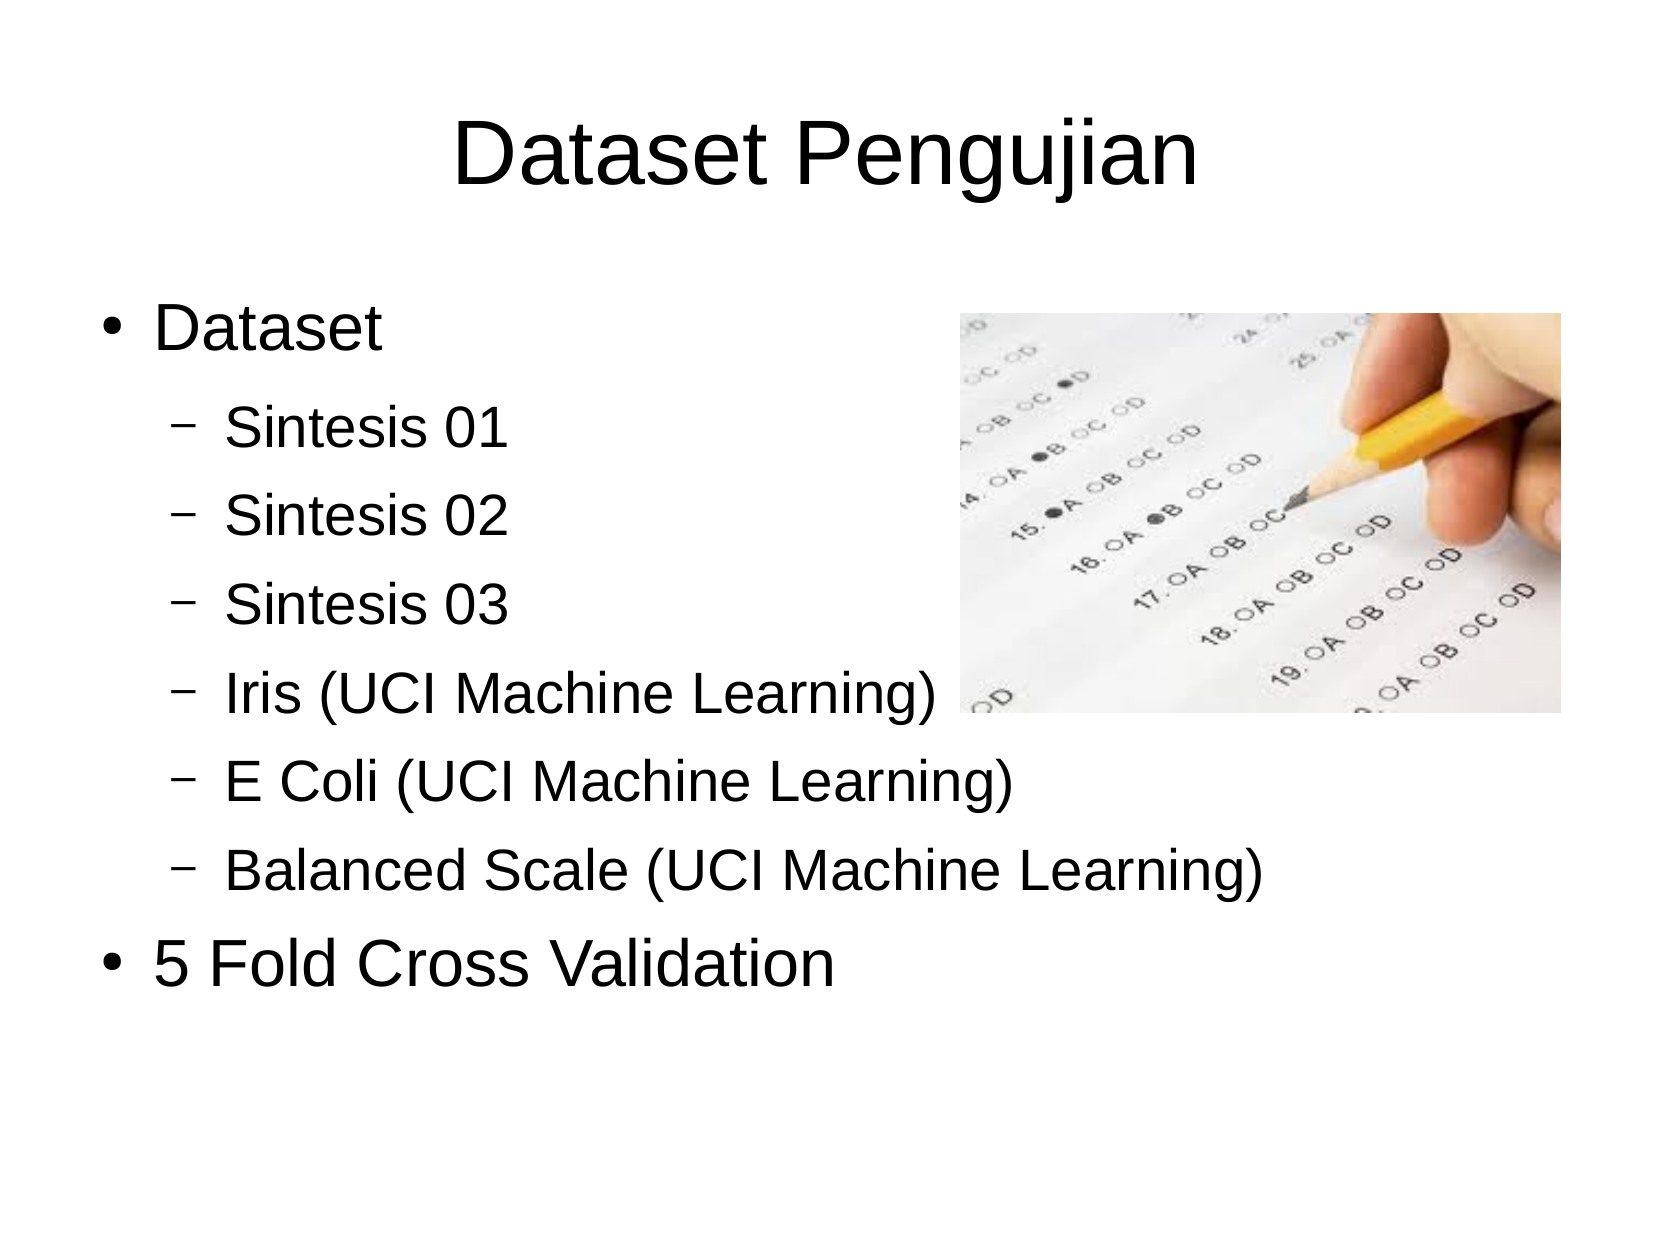

# Dataset Pengujian
Dataset
Sintesis 01
Sintesis 02
Sintesis 03
Iris (UCI Machine Learning)
E Coli (UCI Machine Learning)
Balanced Scale (UCI Machine Learning)
5 Fold Cross Validation